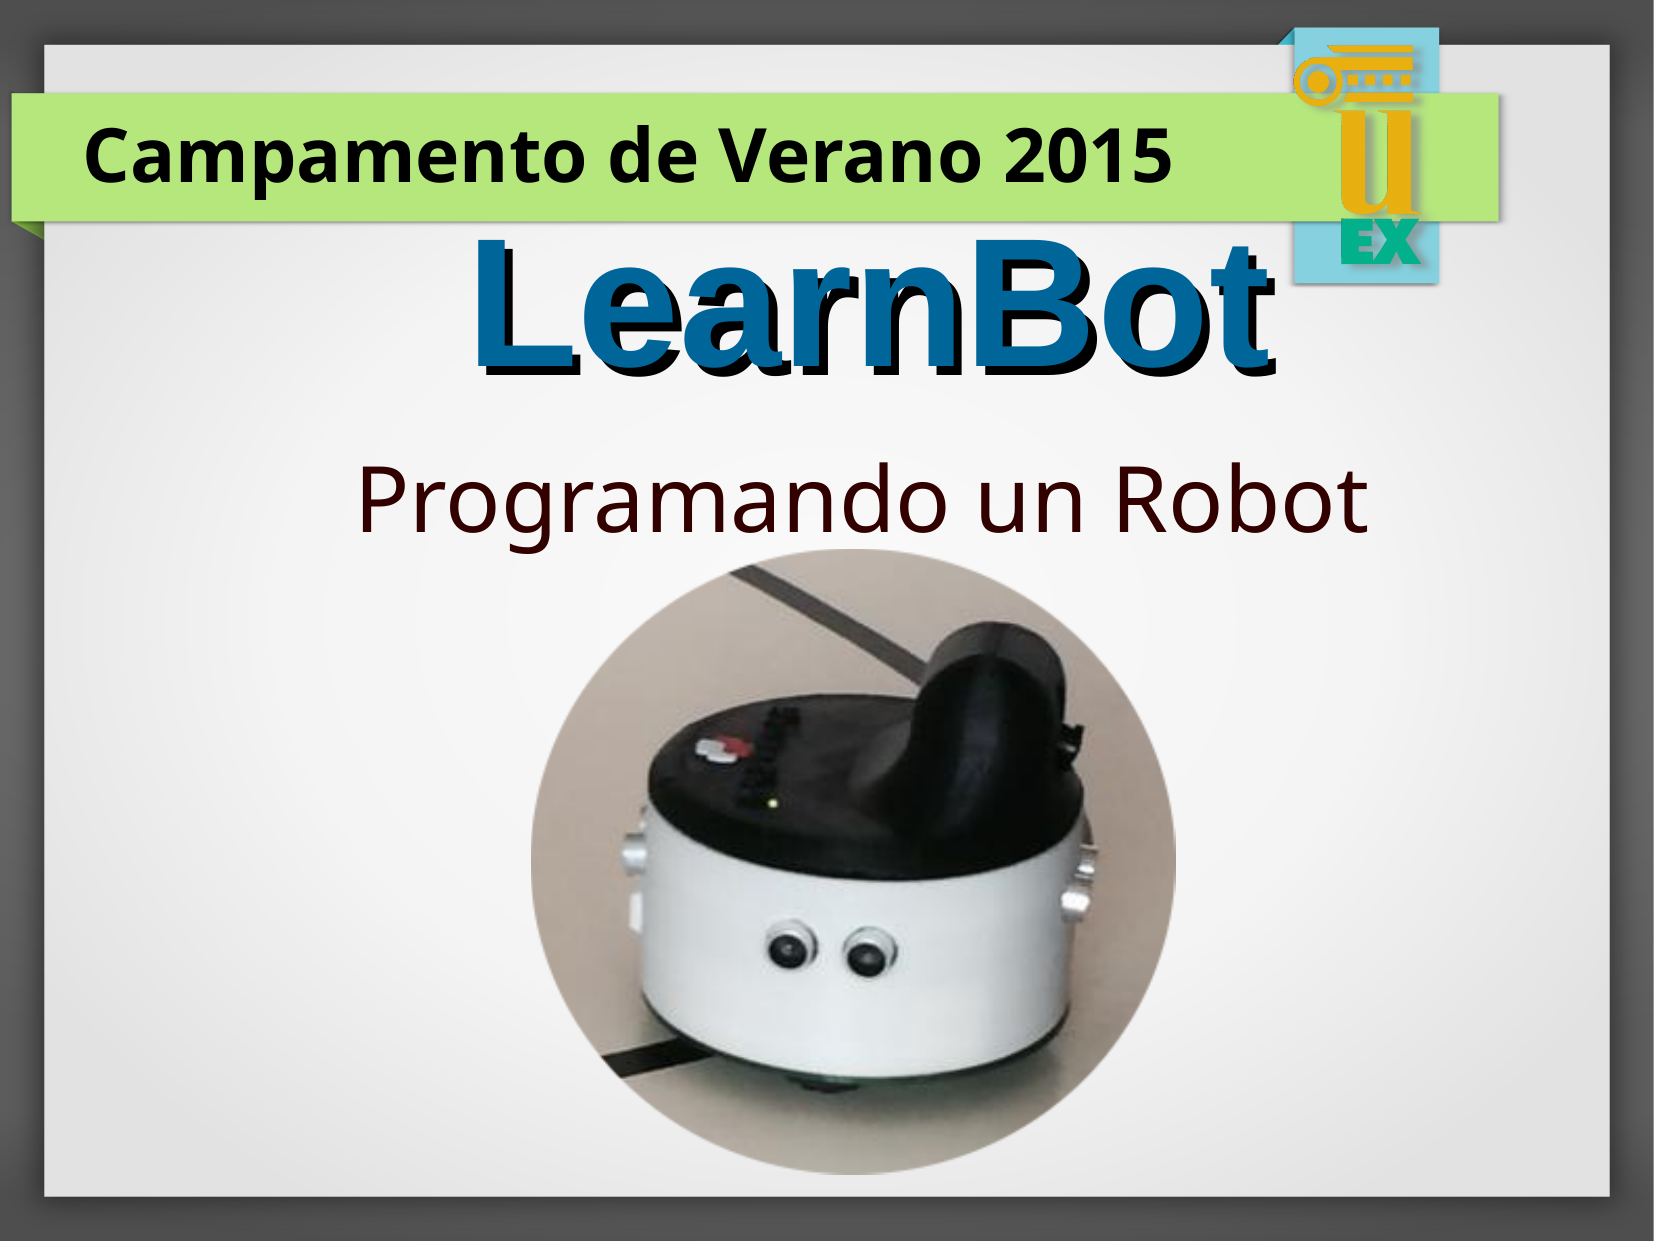

# Campamento de Verano 2015
LearnBot
Programando un Robot